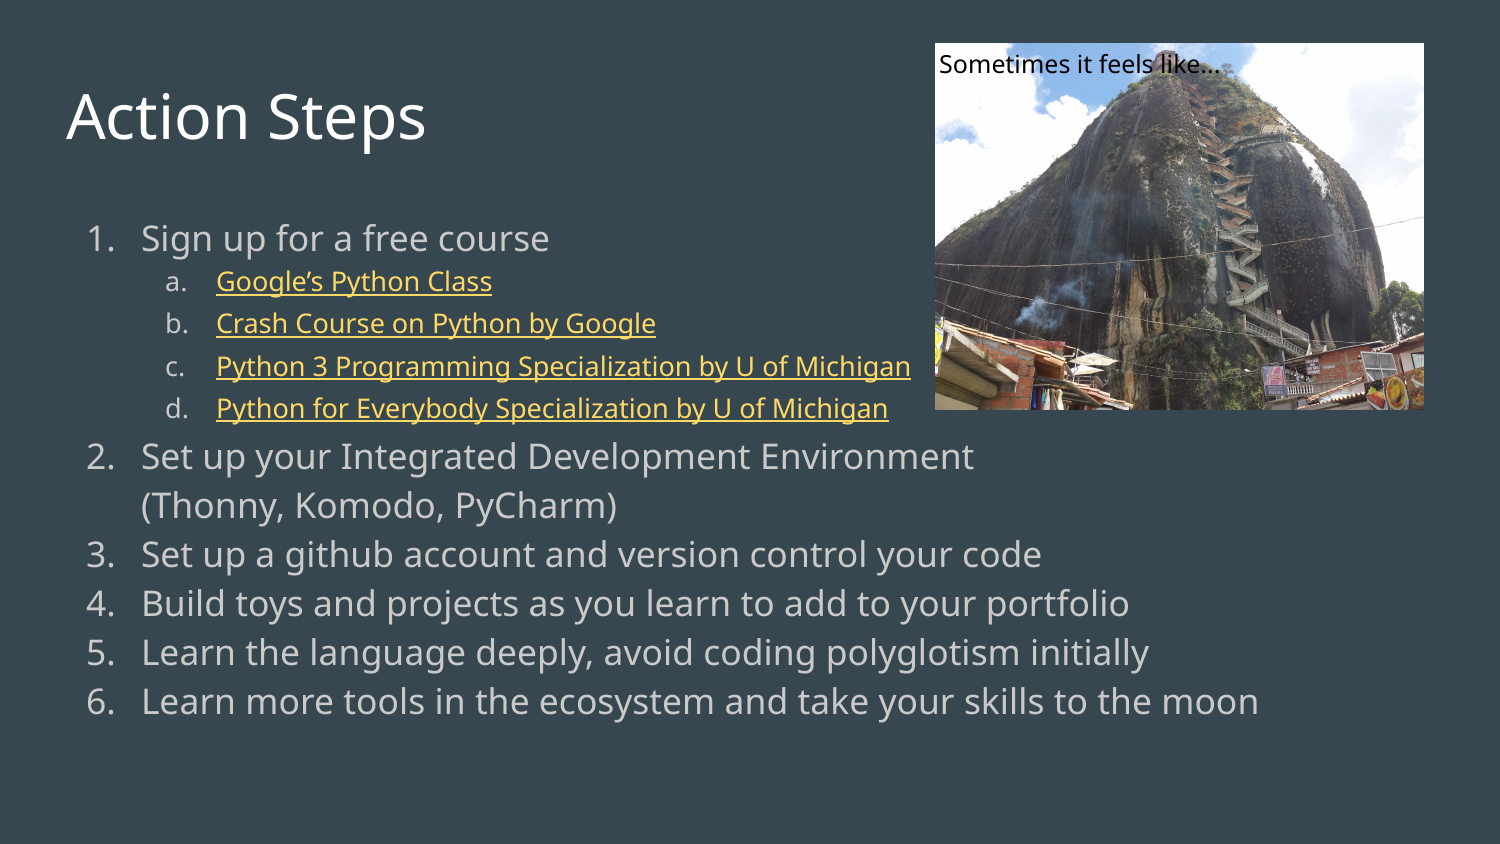

Sometimes it feels like...
# Action Steps
Sign up for a free course
Google’s Python Class
Crash Course on Python by Google
Python 3 Programming Specialization by U of Michigan
Python for Everybody Specialization by U of Michigan
Set up your Integrated Development Environment
(Thonny, Komodo, PyCharm)
Set up a github account and version control your code
Build toys and projects as you learn to add to your portfolio
Learn the language deeply, avoid coding polyglotism initially
Learn more tools in the ecosystem and take your skills to the moon